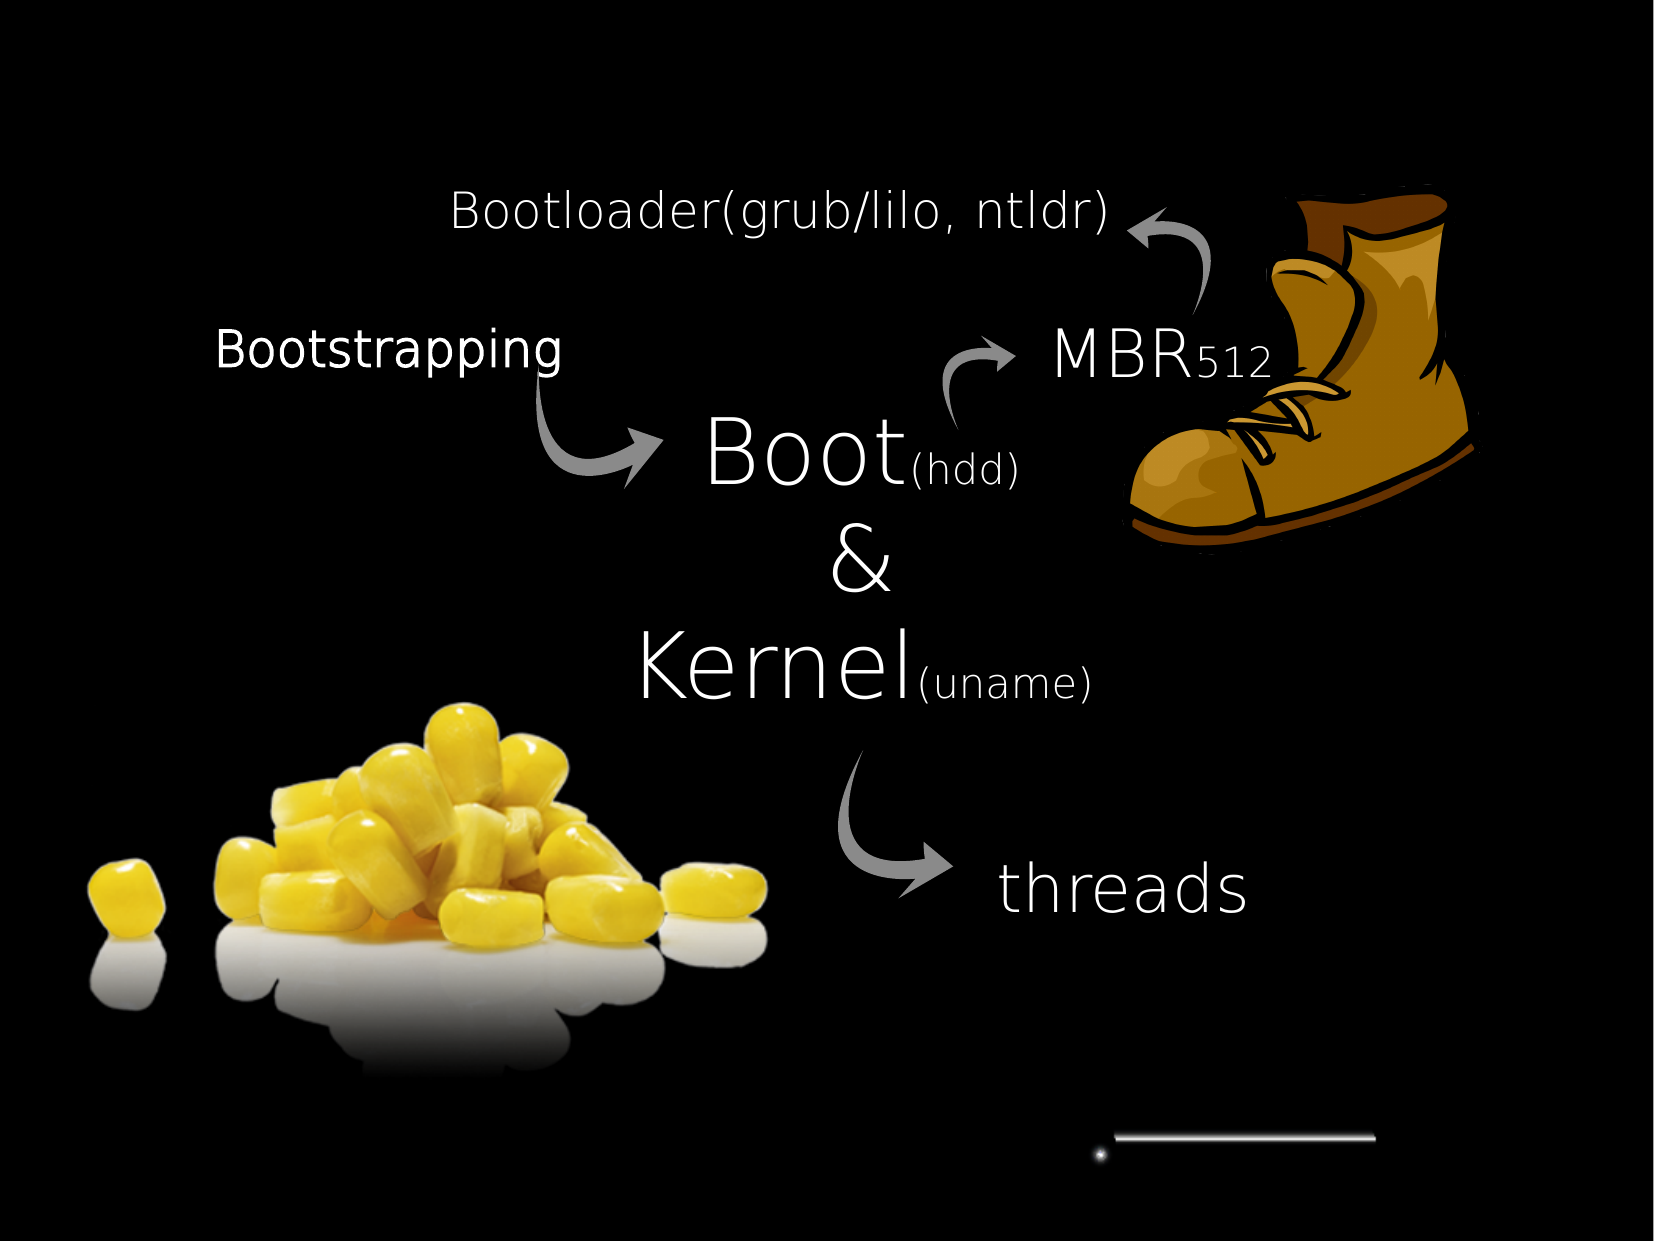

Bootloader(grub/lilo, ntldr)
Bootstrapping
# MBR512 Boot(hdd) & Kernel(uname) threads